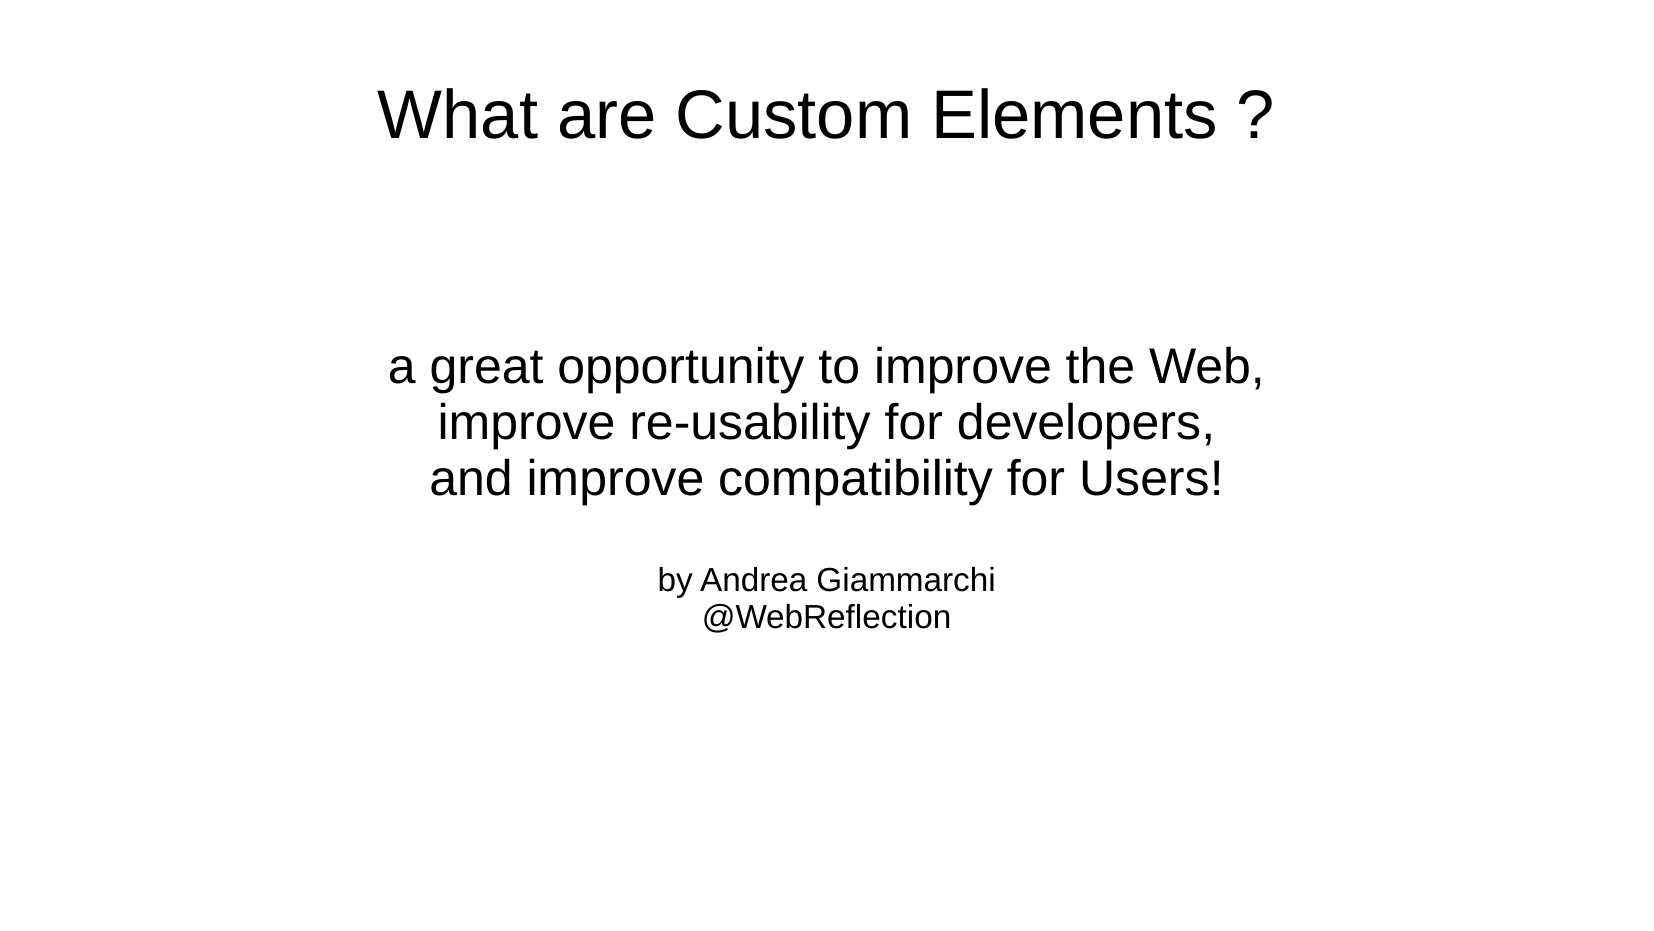

# What are Custom Elements ?
a great opportunity to improve the Web,
improve re-usability for developers,
and improve compatibility for Users!
by Andrea Giammarchi
@WebReflection